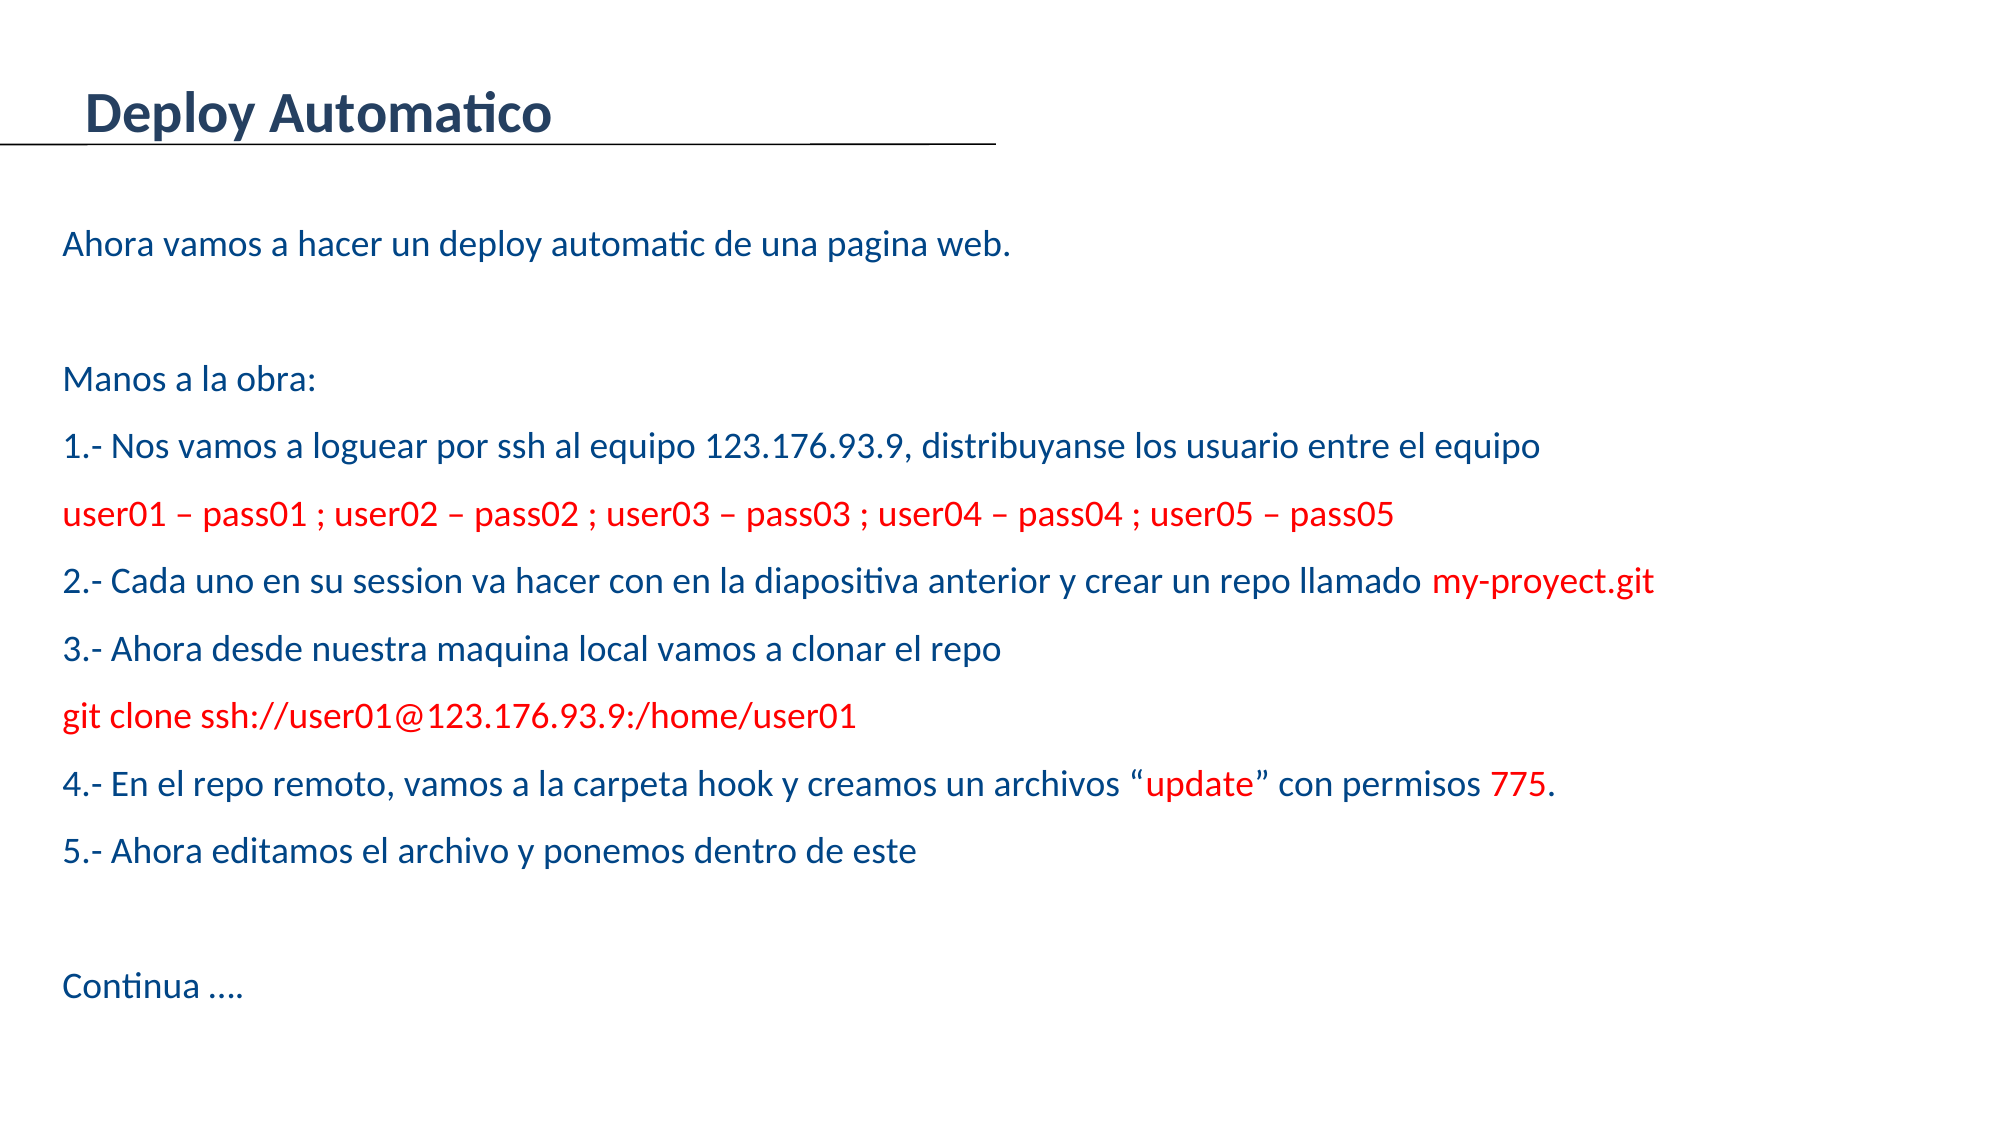

Deploy Automatico
Ahora vamos a hacer un deploy automatic de una pagina web.
Manos a la obra:
1.- Nos vamos a loguear por ssh al equipo 123.176.93.9, distribuyanse los usuario entre el equipo
user01 – pass01 ; user02 – pass02 ; user03 – pass03 ; user04 – pass04 ; user05 – pass05
2.- Cada uno en su session va hacer con en la diapositiva anterior y crear un repo llamado my-proyect.git
3.- Ahora desde nuestra maquina local vamos a clonar el repo
git clone ssh://user01@123.176.93.9:/home/user01
4.- En el repo remoto, vamos a la carpeta hook y creamos un archivos “update” con permisos 775.
5.- Ahora editamos el archivo y ponemos dentro de este
Continua ….